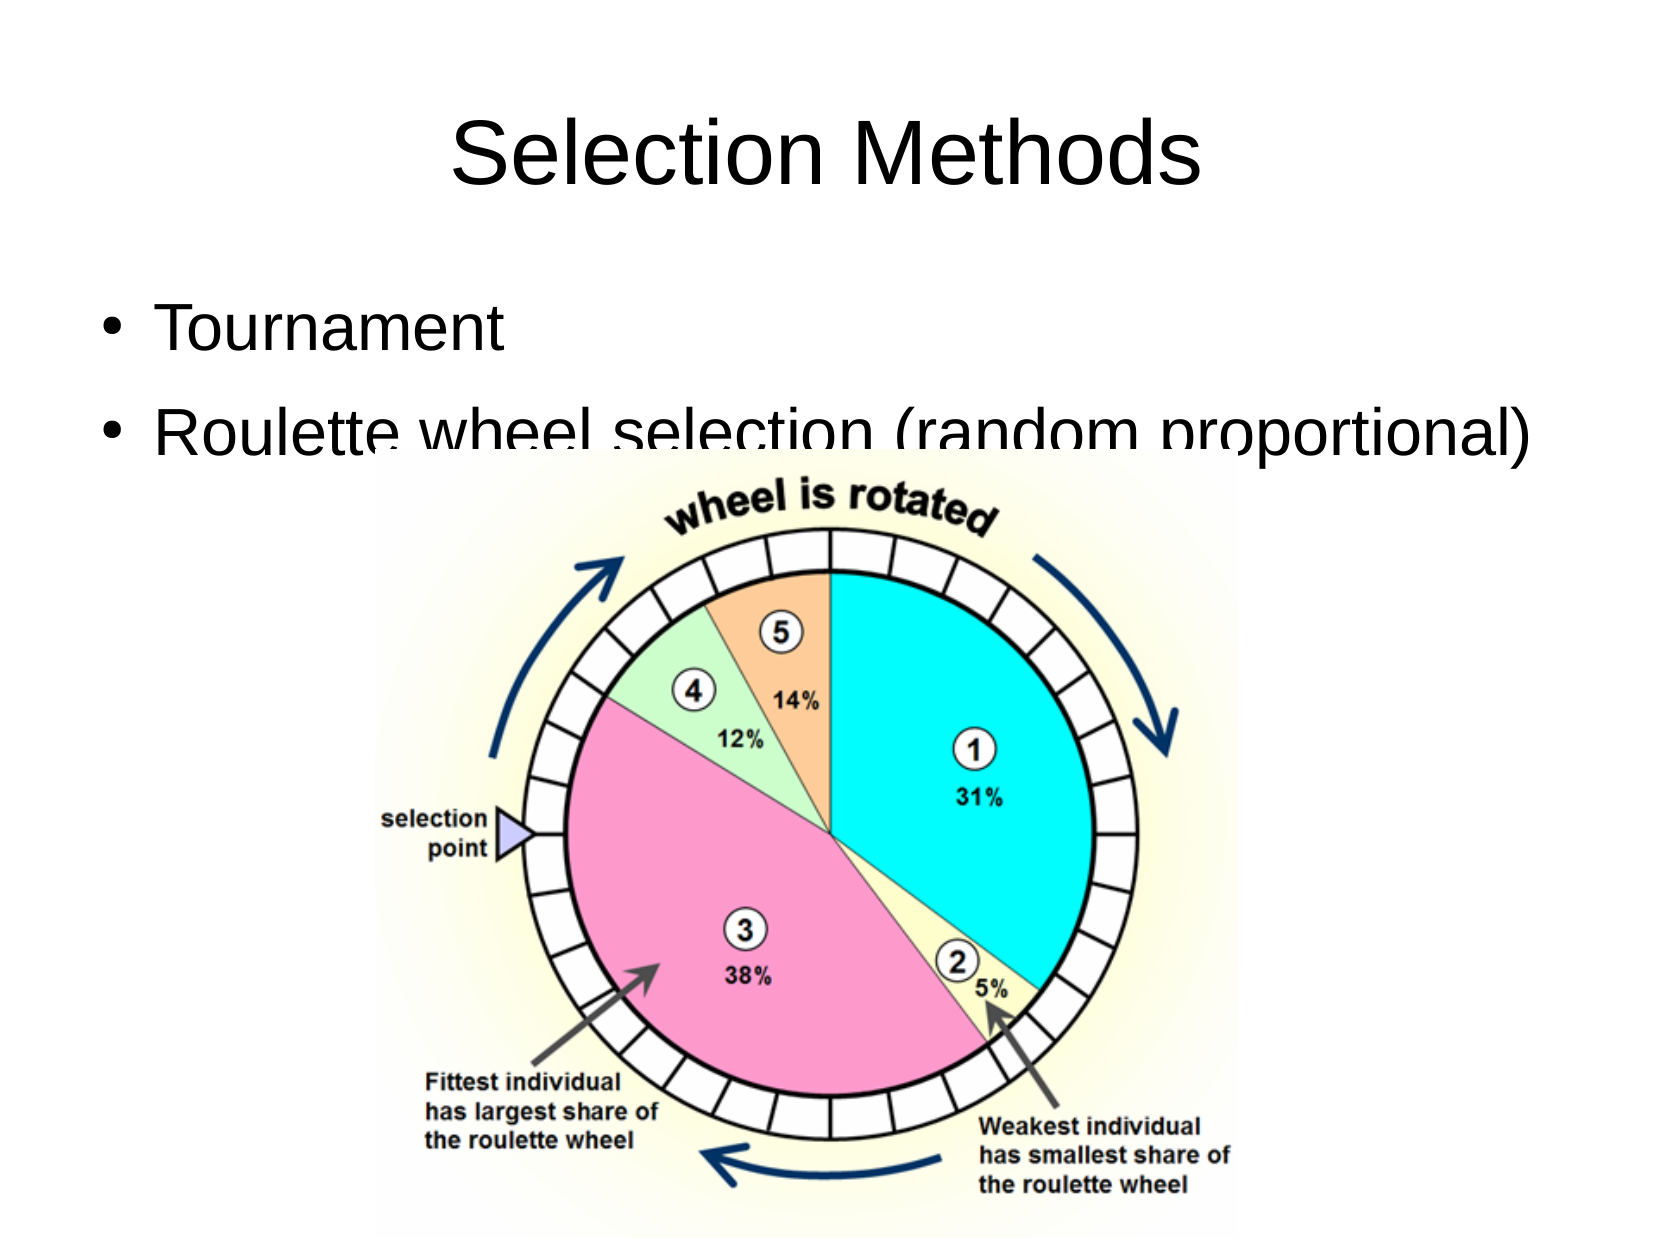

# Selection Methods
Tournament
Roulette wheel selection (random proportional)